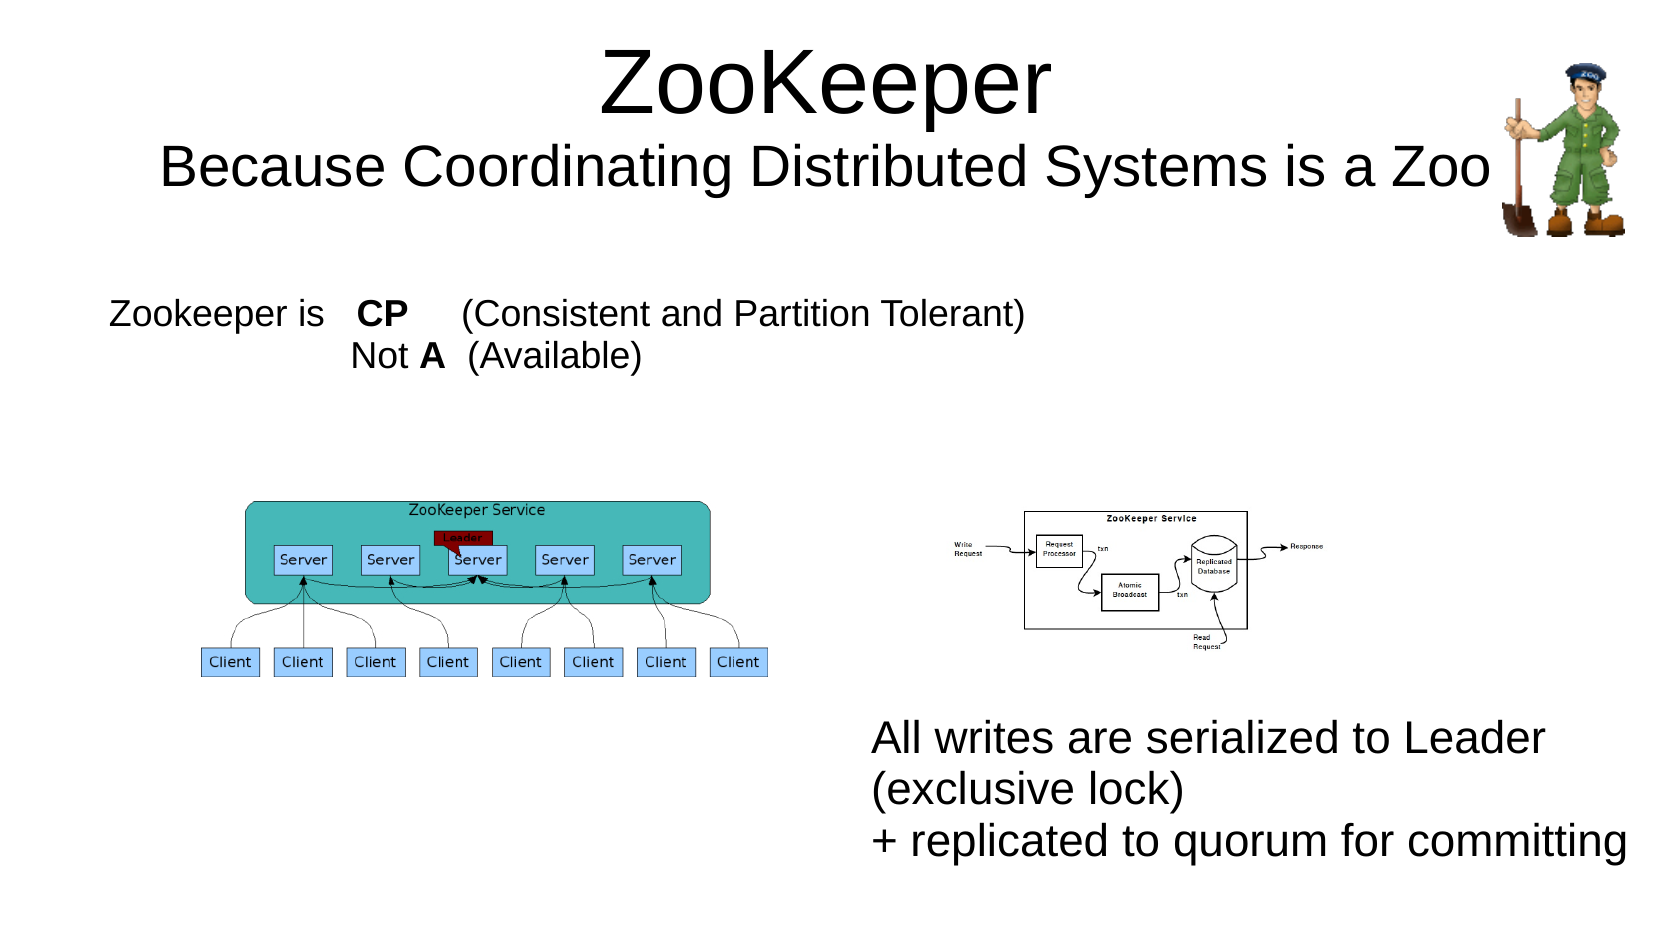

# ZooKeeper Because Coordinating Distributed Systems is a Zoo
Zookeeper is CP (Consistent and Partition Tolerant)
 Not A (Available)
All writes are serialized to Leader
(exclusive lock)
+ replicated to quorum for committing